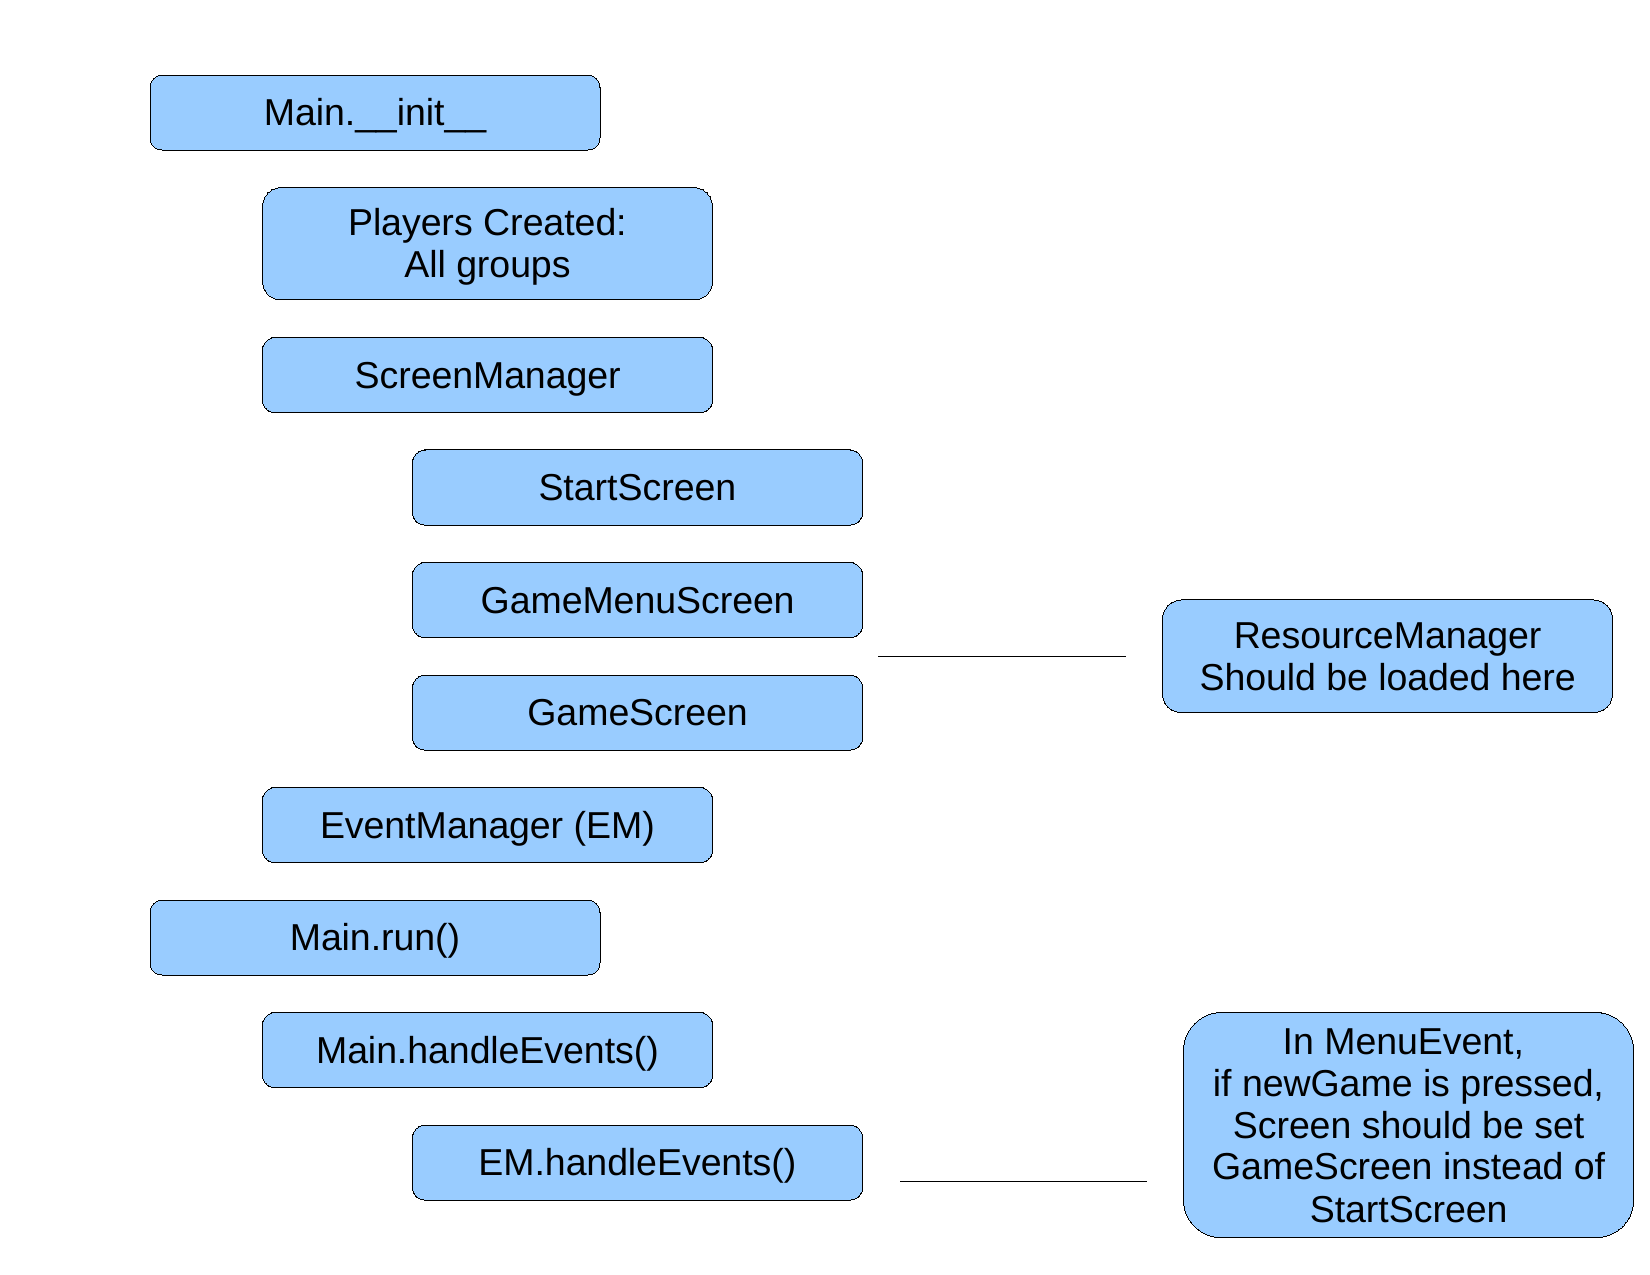

Main.__init__
Players Created:
All groups
ScreenManager
StartScreen
StartScreen
GameMenuScreen
ResourceManager
Should be loaded here
GameScreen
EventManager (EM)
Main.run()
Main.handleEvents()
In MenuEvent,
if newGame is pressed,
Screen should be set
GameScreen instead of
StartScreen
EM.handleEvents()